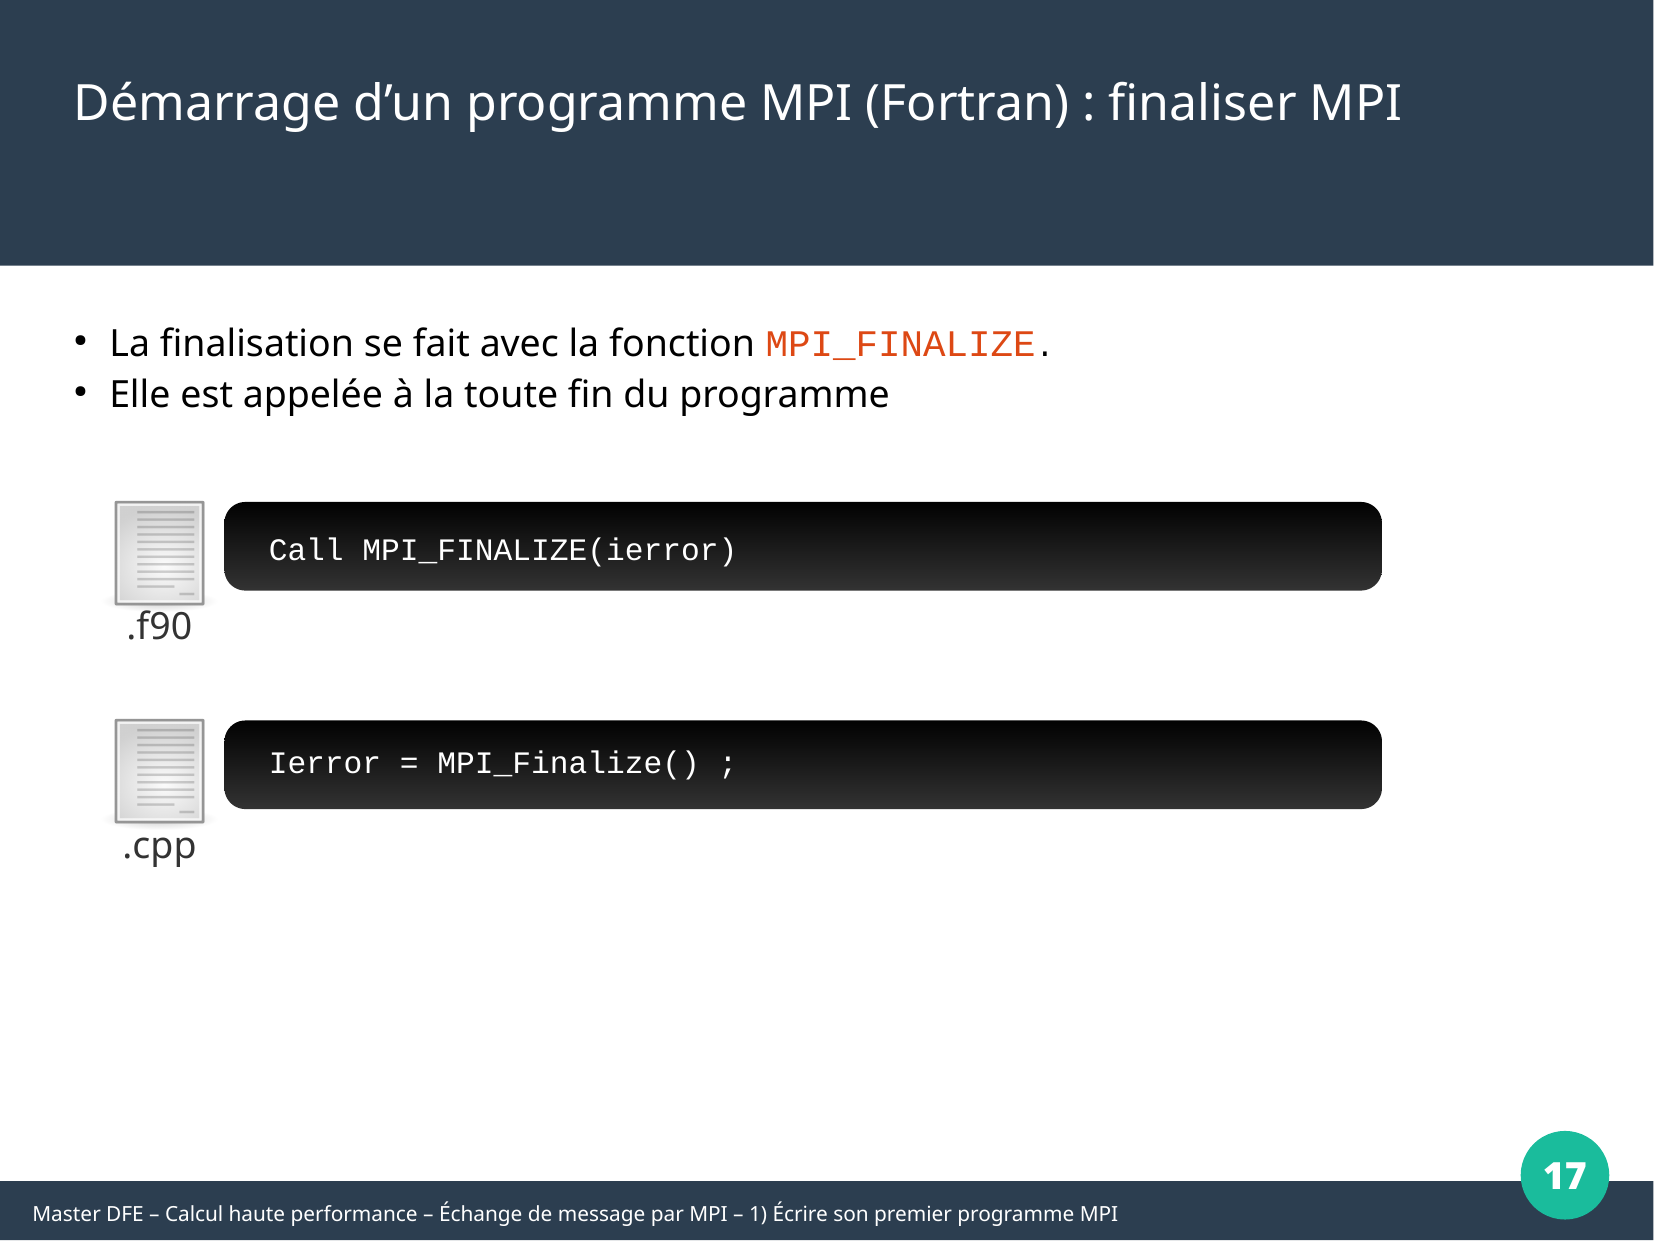

Démarrage d’un programme MPI (Fortran) : finaliser MPI
La finalisation se fait avec la fonction MPI_FINALIZE.
Elle est appelée à la toute fin du programme
Call MPI_FINALIZE(ierror)
.f90
Ierror = MPI_Finalize() ;
.cpp
17
Master DFE – Calcul haute performance – Échange de message par MPI – 1) Écrire son premier programme MPI